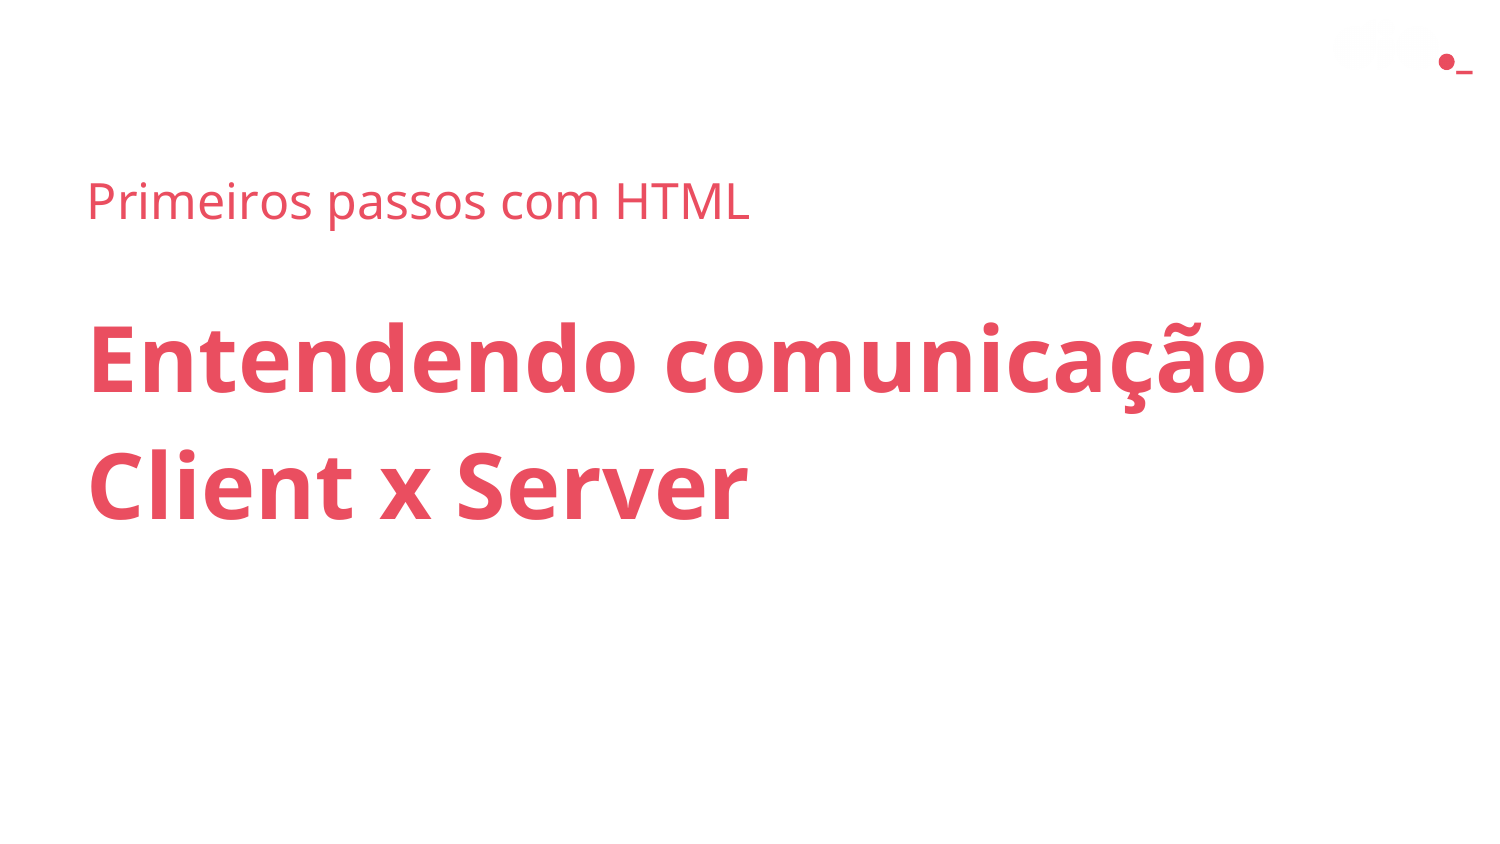

Primeiros passos com HTML
Entendendo comunicação Client x Server